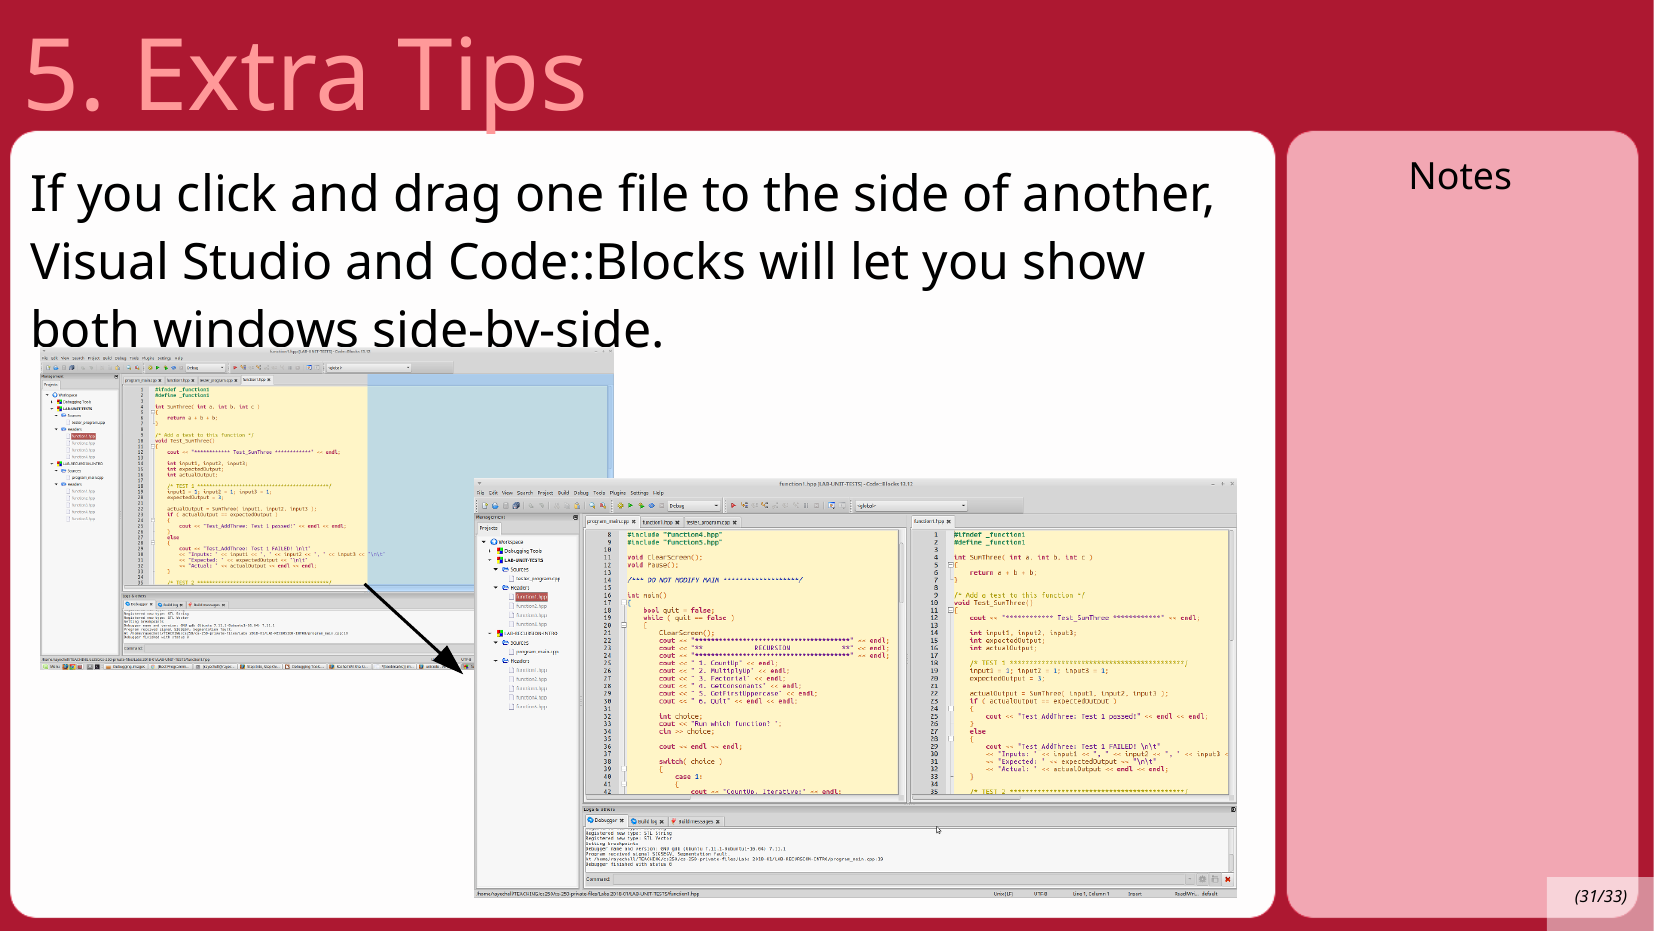

# 5. Extra Tips
Notes
If you click and drag one file to the side of another, Visual Studio and Code::Blocks will let you show both windows side-by-side.